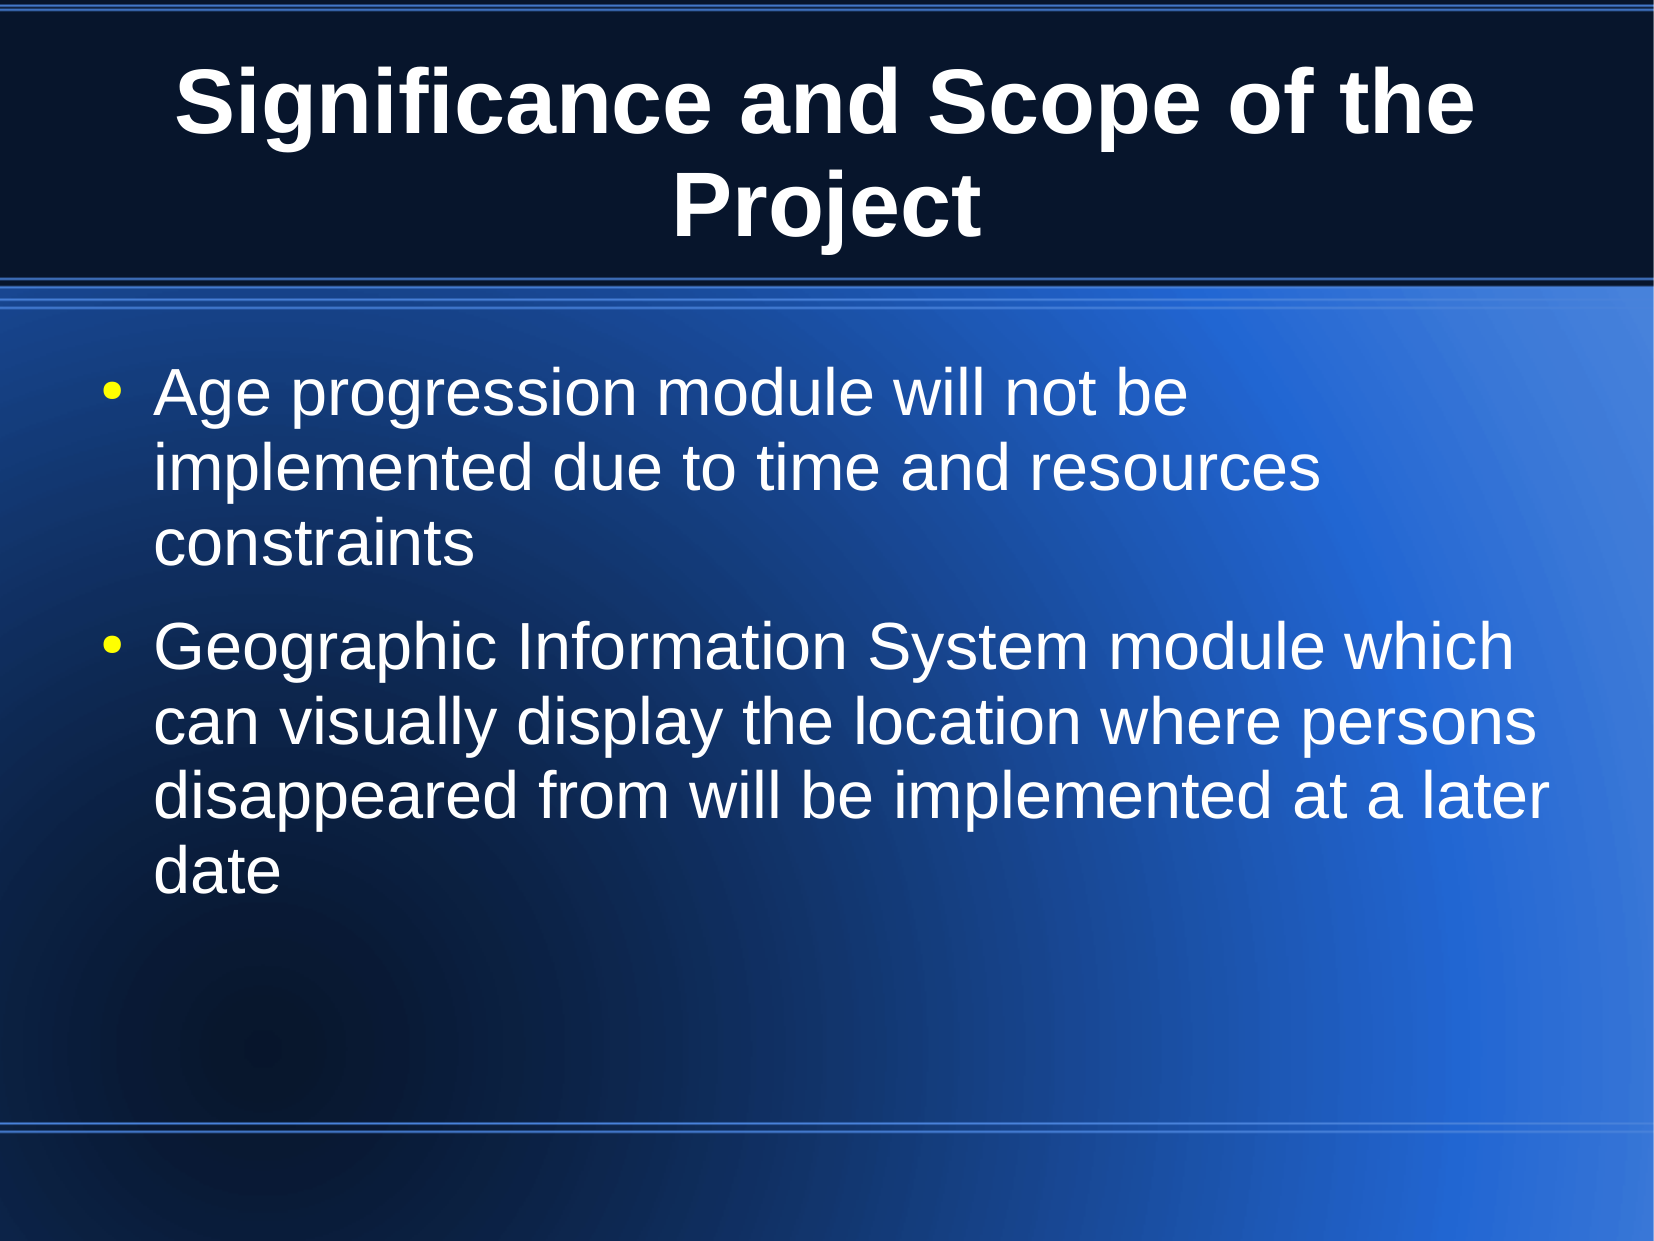

# Significance and Scope of the Project
Age progression module will not be implemented due to time and resources constraints
Geographic Information System module which can visually display the location where persons disappeared from will be implemented at a later date